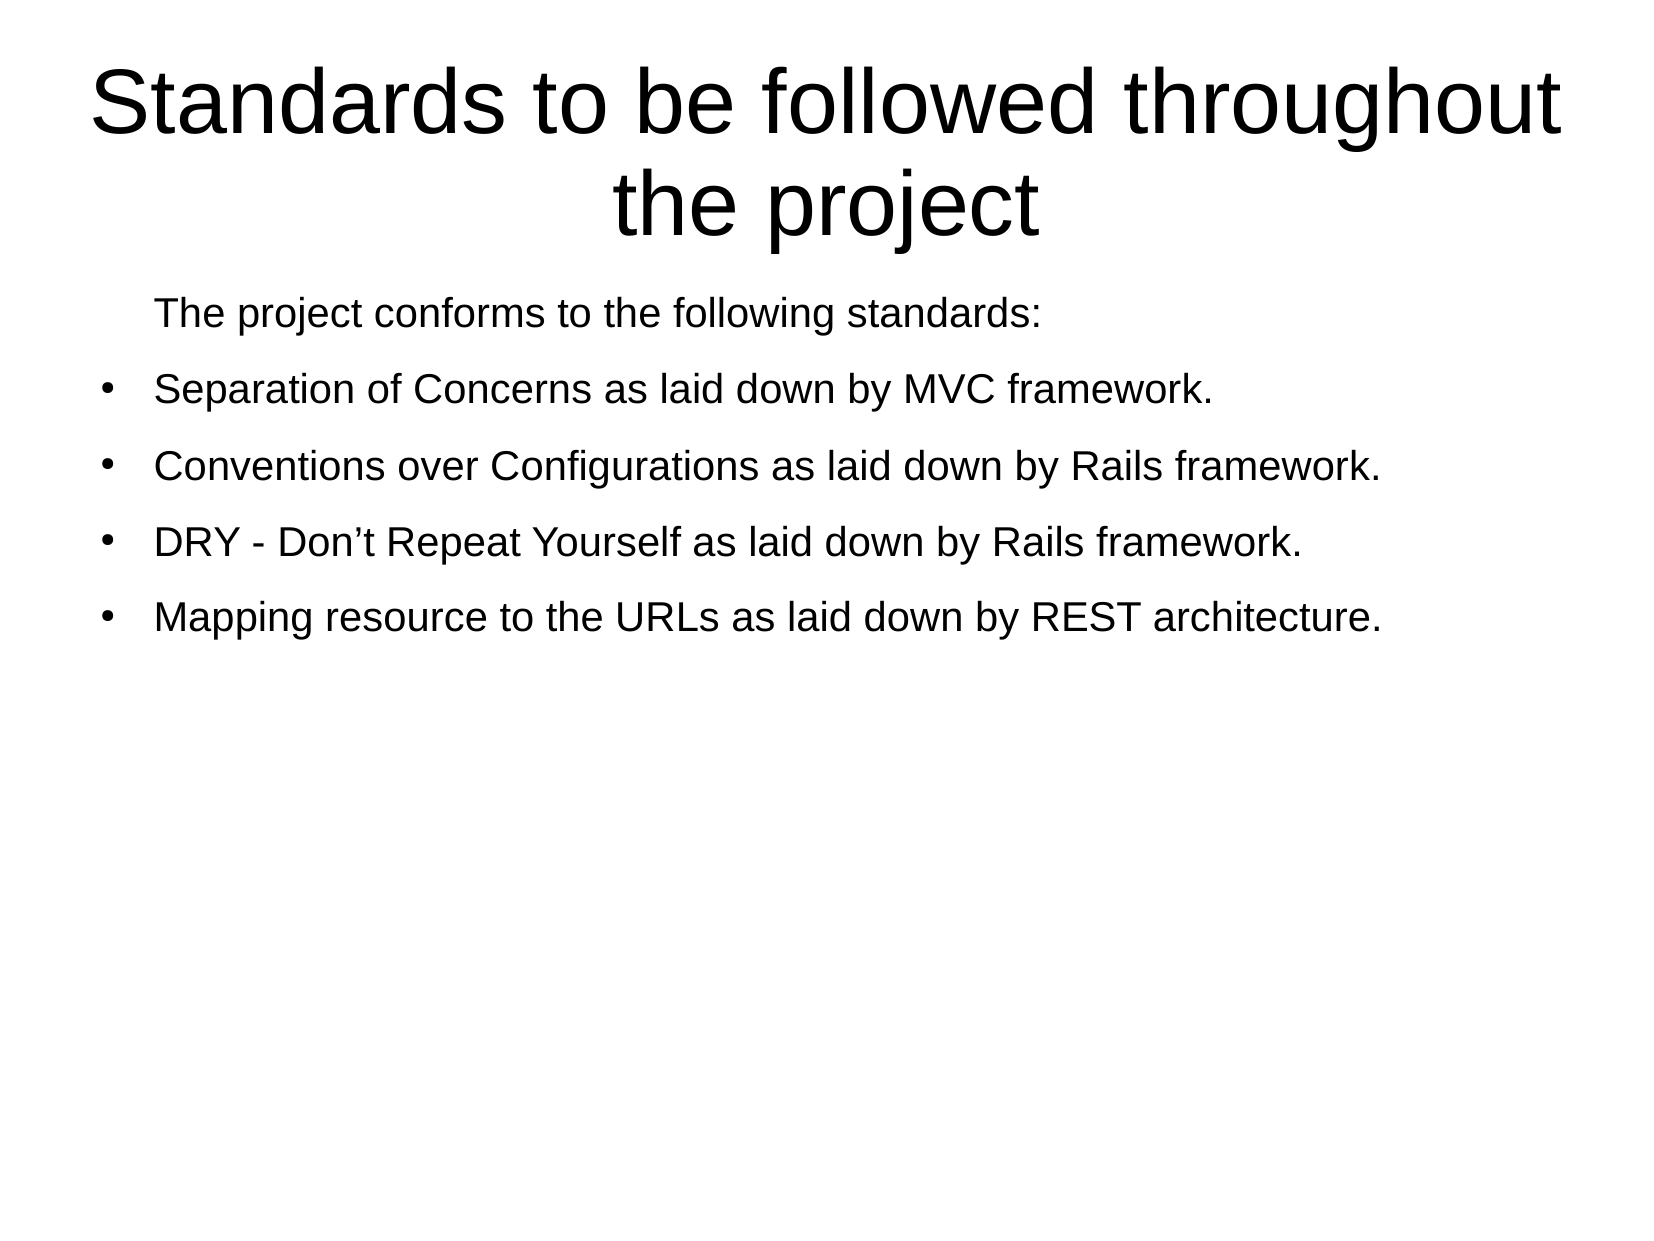

# Standards to be followed throughout the project
The project conforms to the following standards:
Separation of Concerns as laid down by MVC framework.
Conventions over Configurations as laid down by Rails framework.
DRY - Don’t Repeat Yourself as laid down by Rails framework.
Mapping resource to the URLs as laid down by REST architecture.